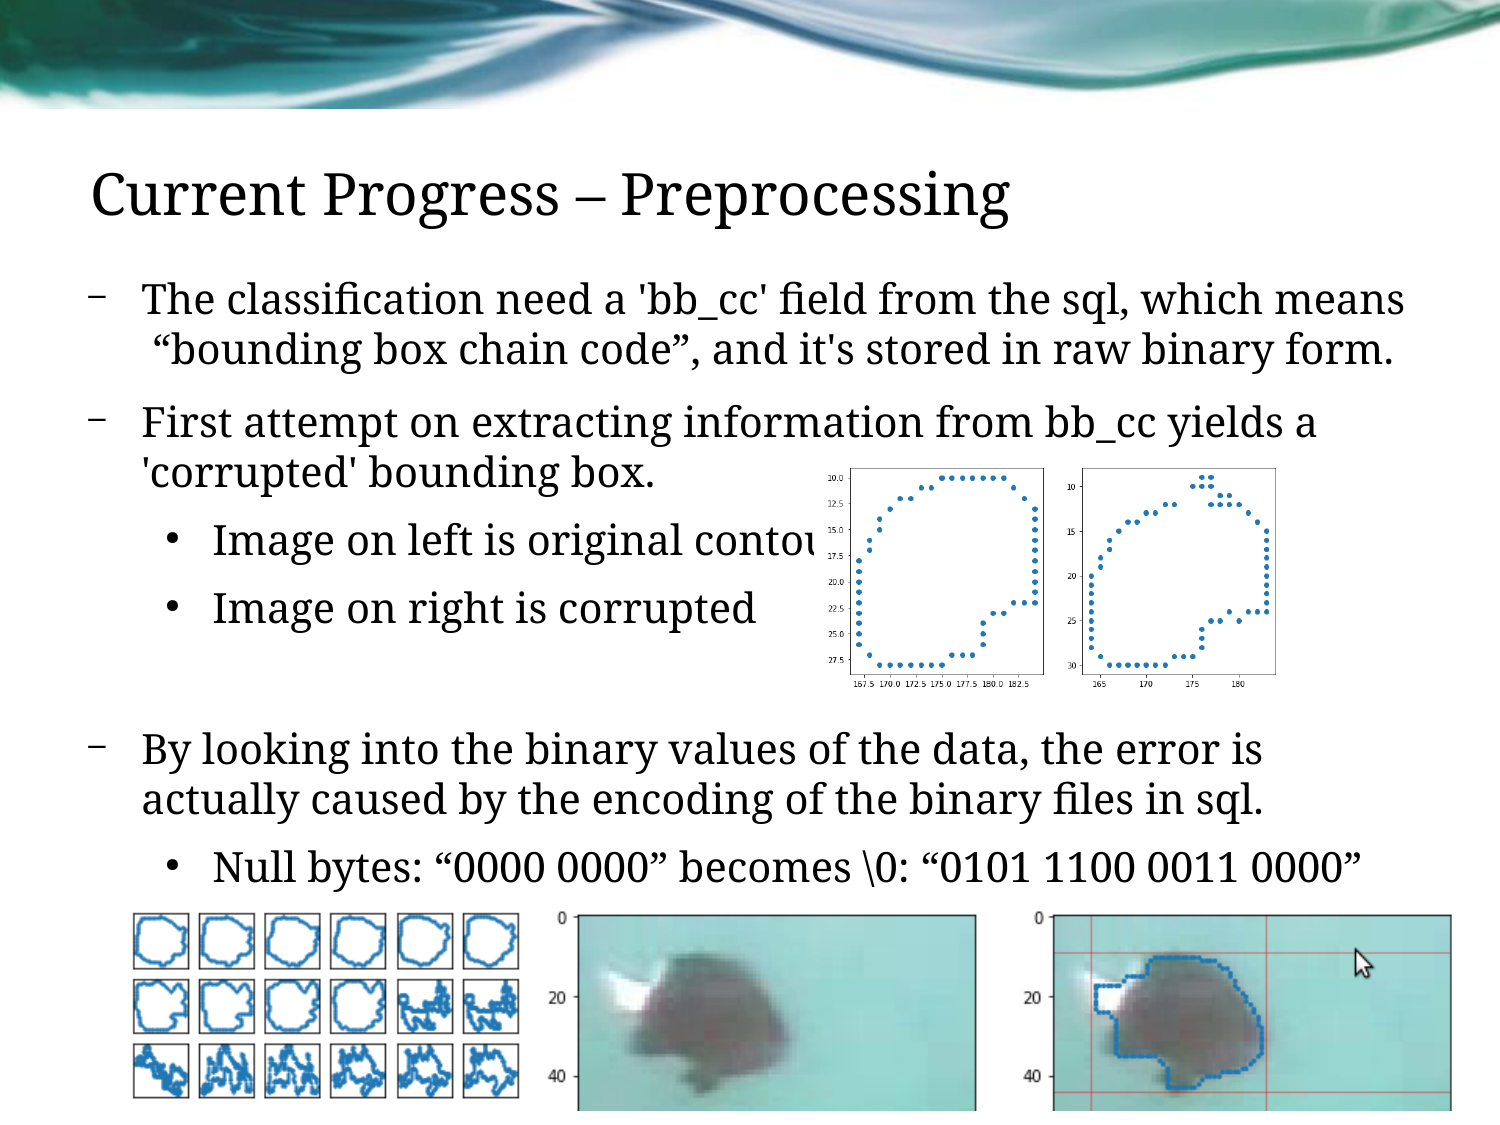

# Current Progress – Preprocessing
The classification need a 'bb_cc' field from the sql, which means “bounding box chain code”, and it's stored in raw binary form.
First attempt on extracting information from bb_cc yields a 'corrupted' bounding box.
Image on left is original contour
Image on right is corrupted
By looking into the binary values of the data, the error is actually caused by the encoding of the binary files in sql.
Null bytes: “0000 0000” becomes \0: “0101 1100 0011 0000”